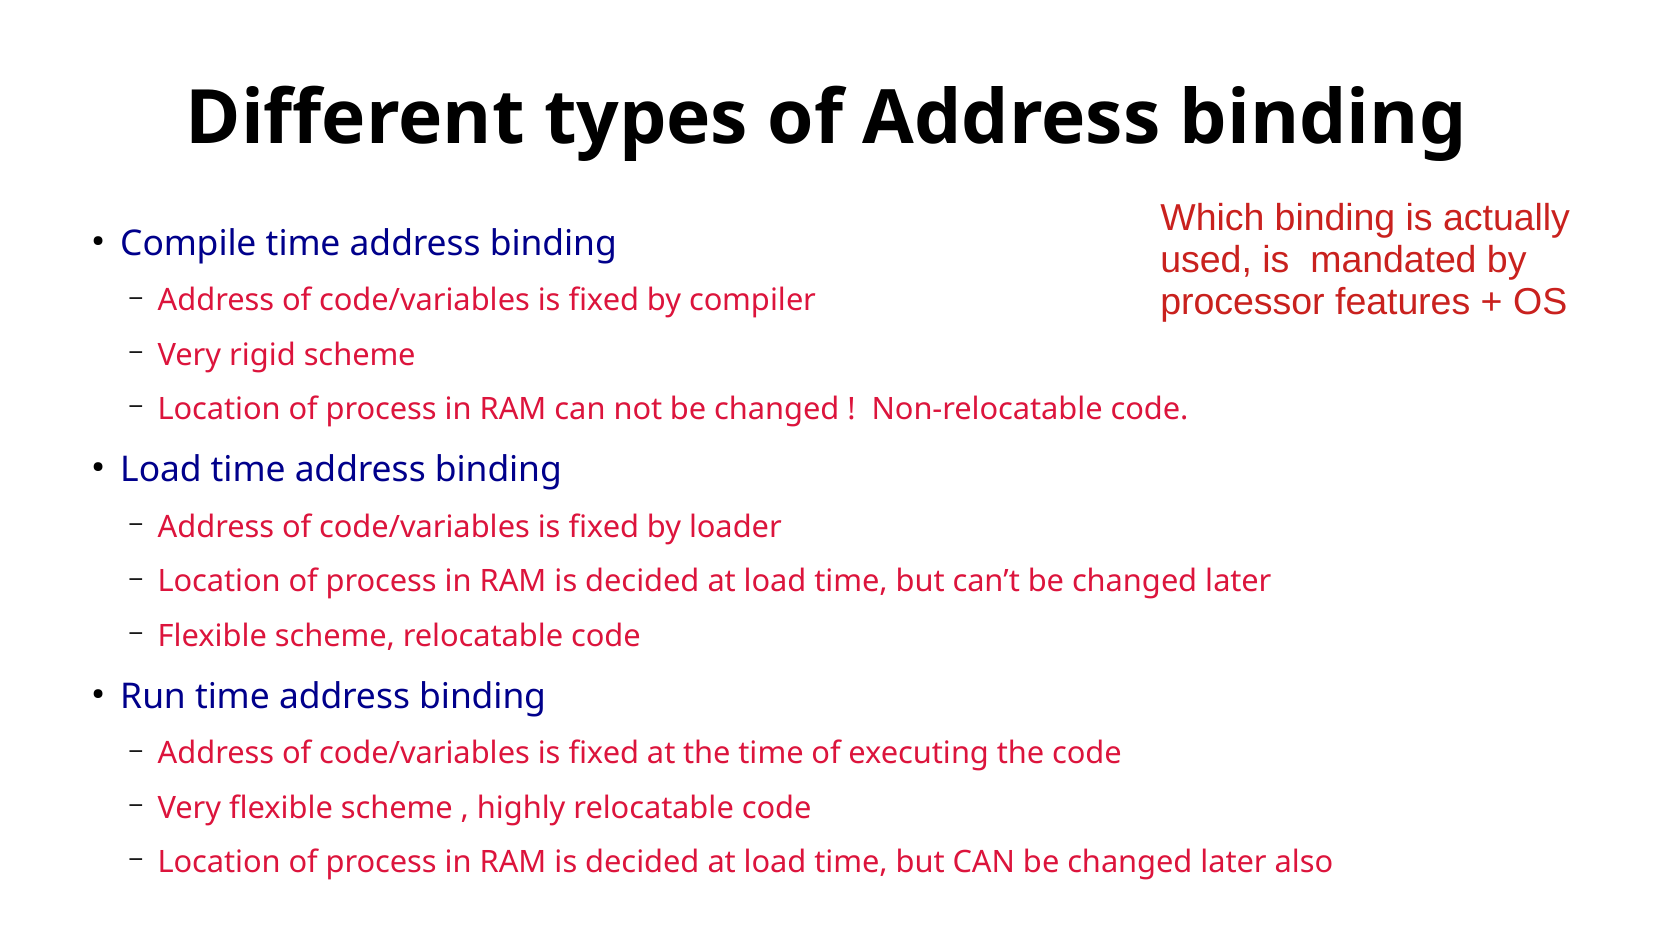

# Different types of Address binding
Which binding is actually used, is mandated by processor features + OS
Compile time address binding
Address of code/variables is fixed by compiler
Very rigid scheme
Location of process in RAM can not be changed ! Non-relocatable code.
Load time address binding
Address of code/variables is fixed by loader
Location of process in RAM is decided at load time, but can’t be changed later
Flexible scheme, relocatable code
Run time address binding
Address of code/variables is fixed at the time of executing the code
Very flexible scheme , highly relocatable code
Location of process in RAM is decided at load time, but CAN be changed later also